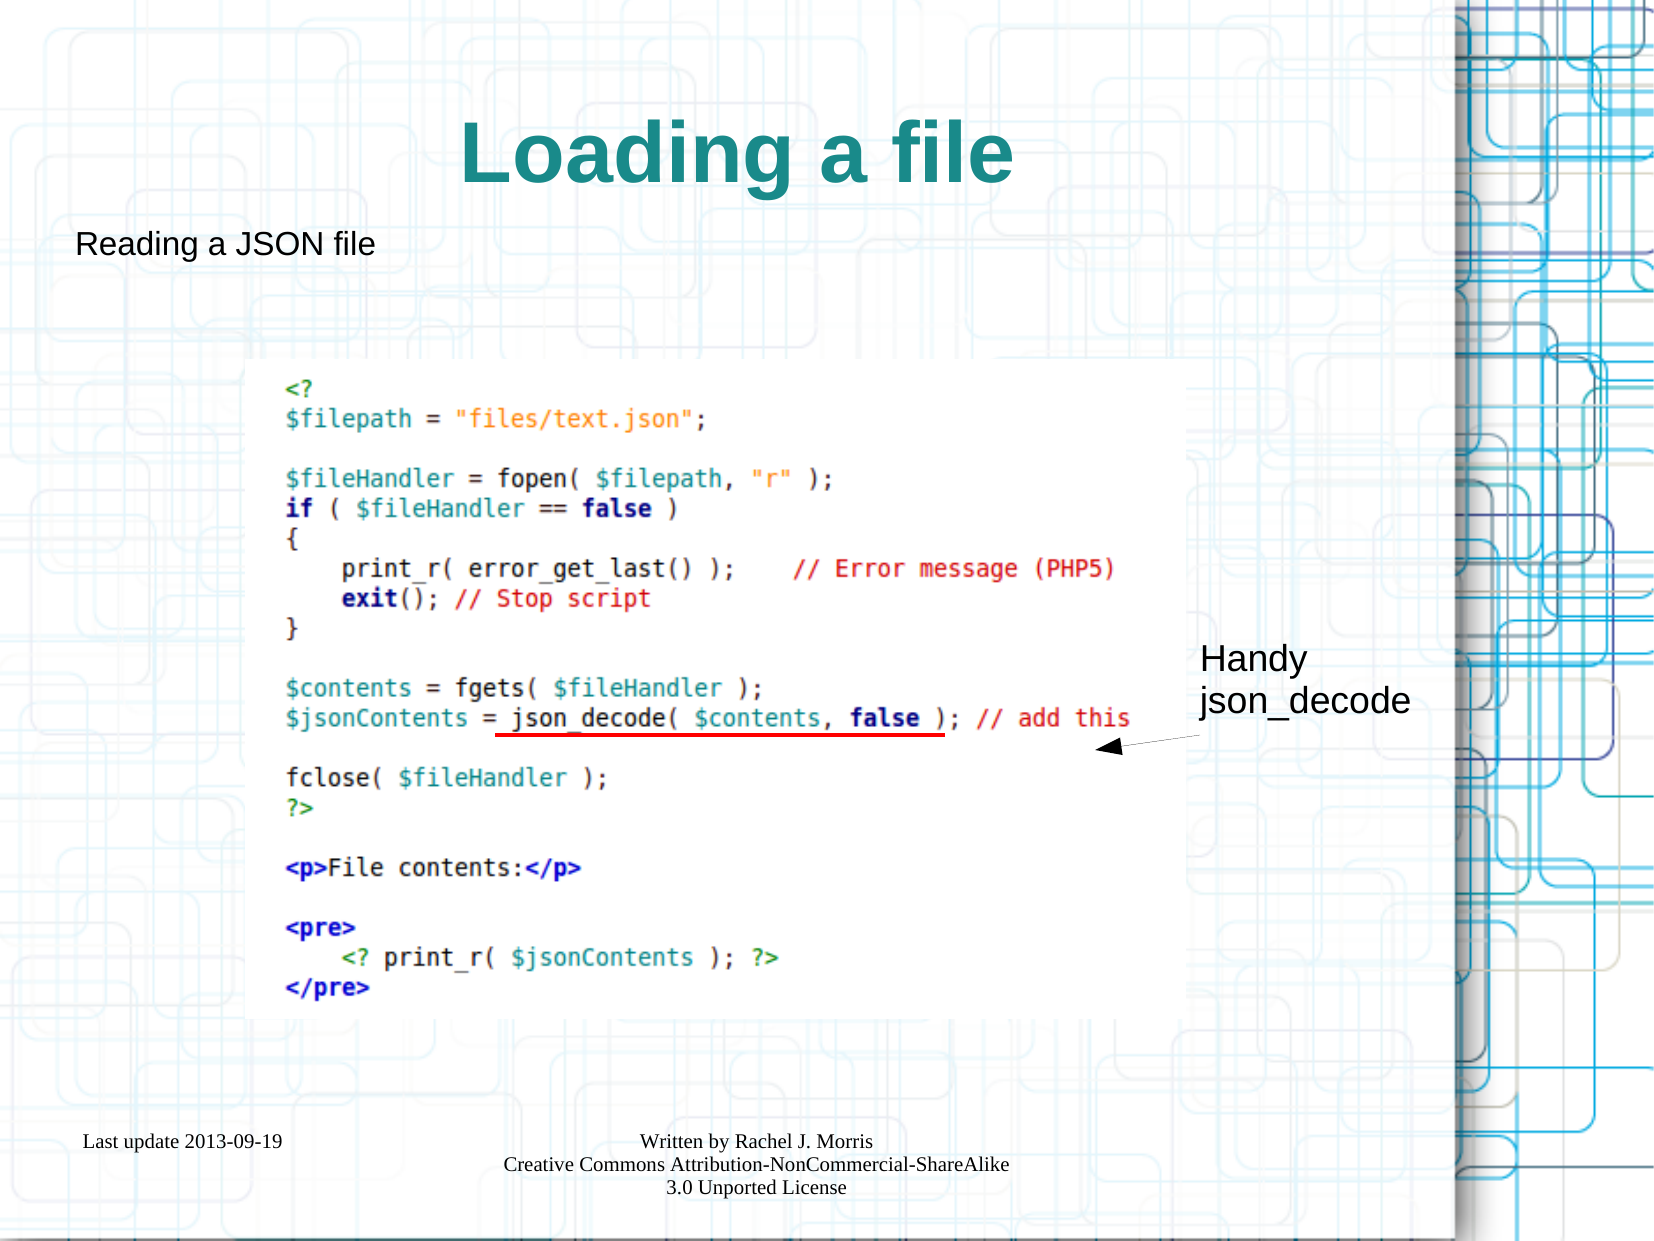

# Loading a file
Reading a JSON file
Handy json_decode